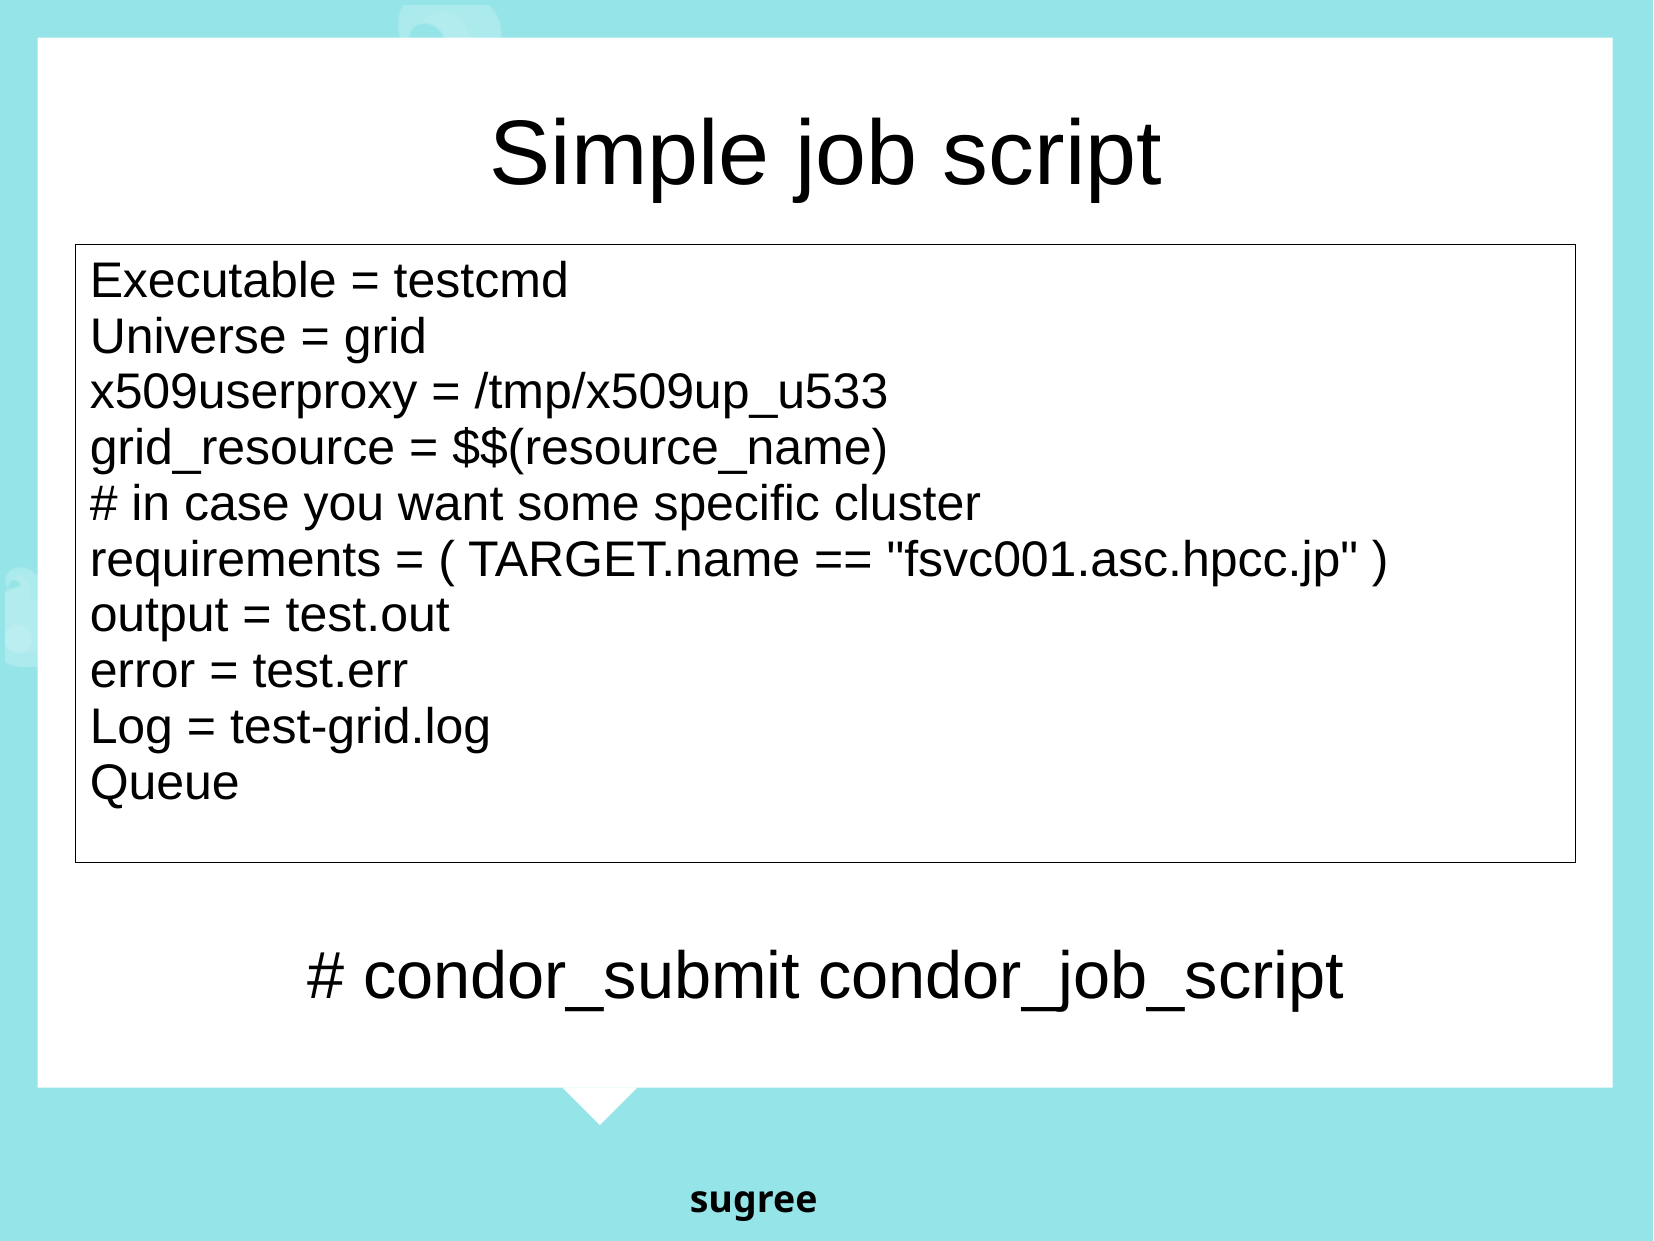

# Simple job script
Executable = testcmd
Universe = grid
x509userproxy = /tmp/x509up_u533
grid_resource = $$(resource_name)
# in case you want some specific cluster
requirements = ( TARGET.name == "fsvc001.asc.hpcc.jp" )
output = test.out
error = test.err
Log = test-grid.log
Queue
# condor_submit condor_job_script